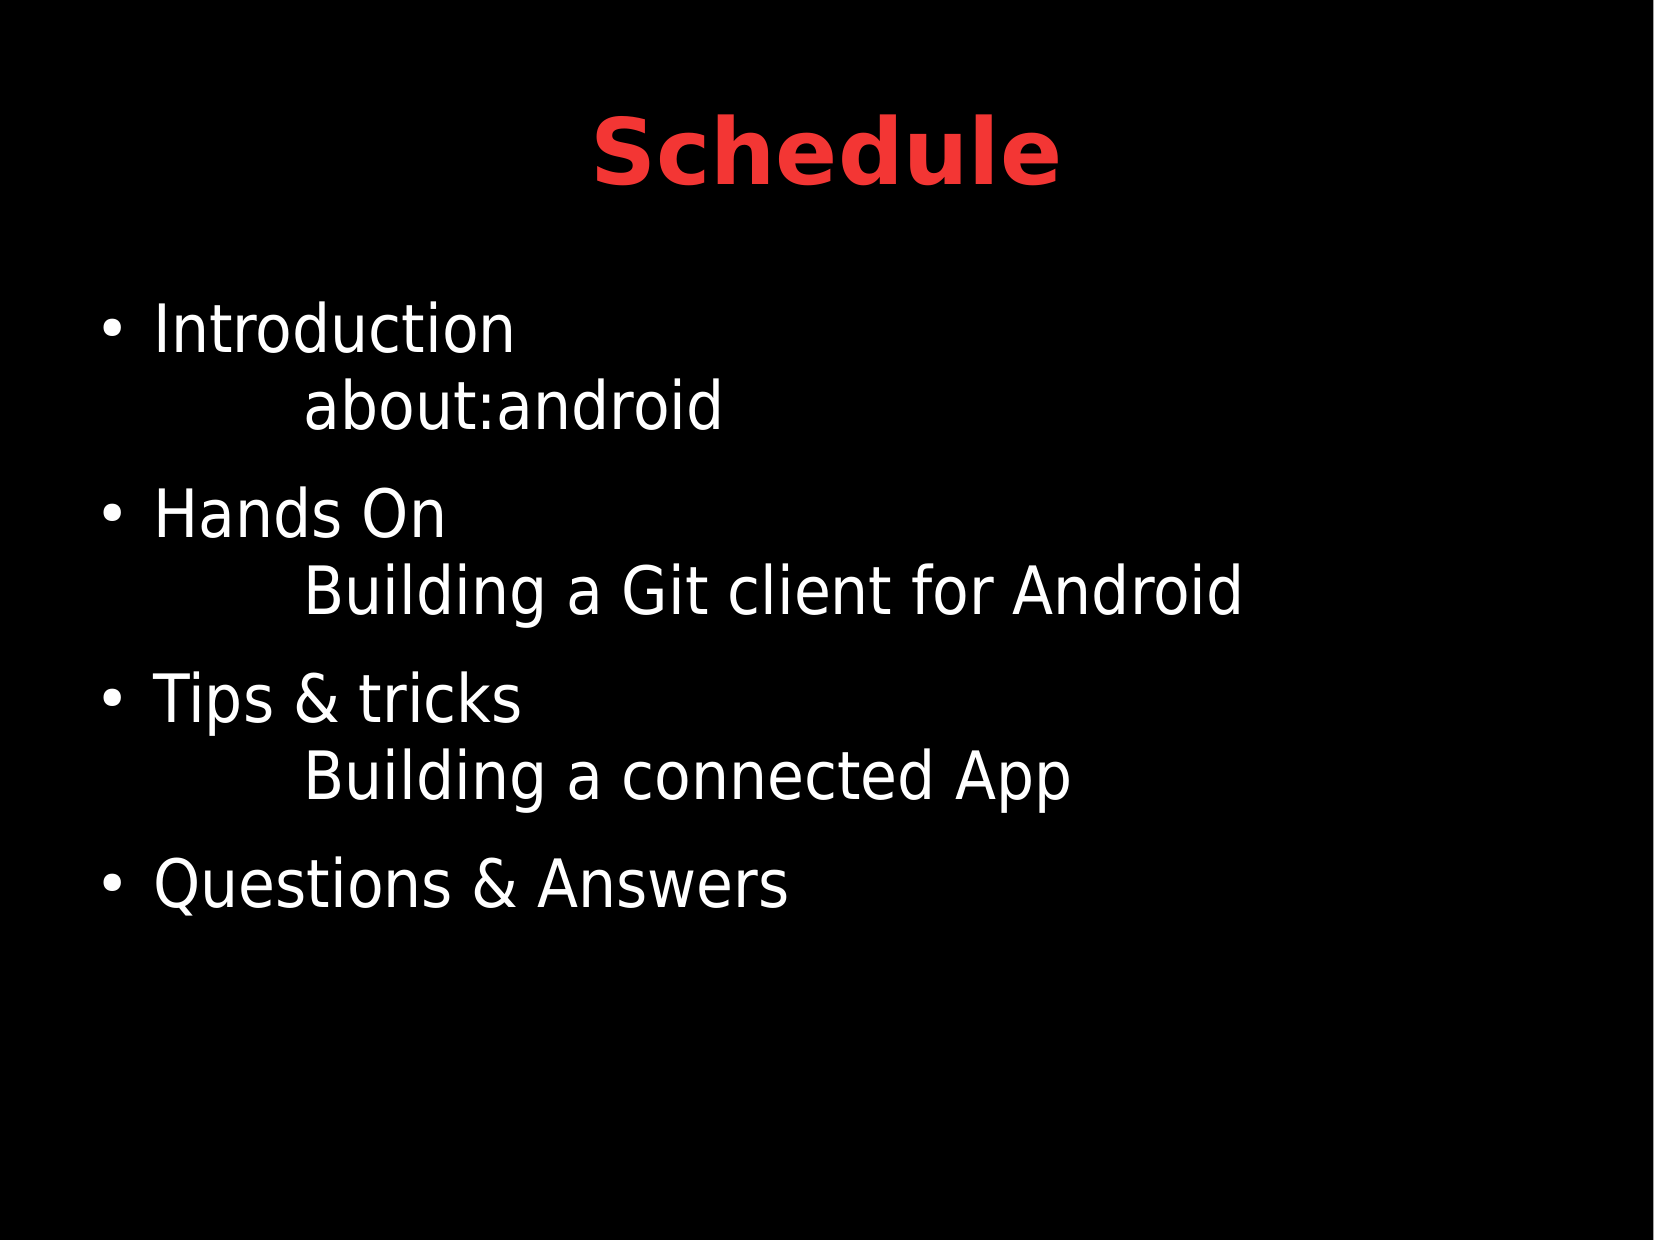

# Schedule
Introduction
		about:android
Hands On
		Building a Git client for Android
Tips & tricks
		Building a connected App
Questions & Answers